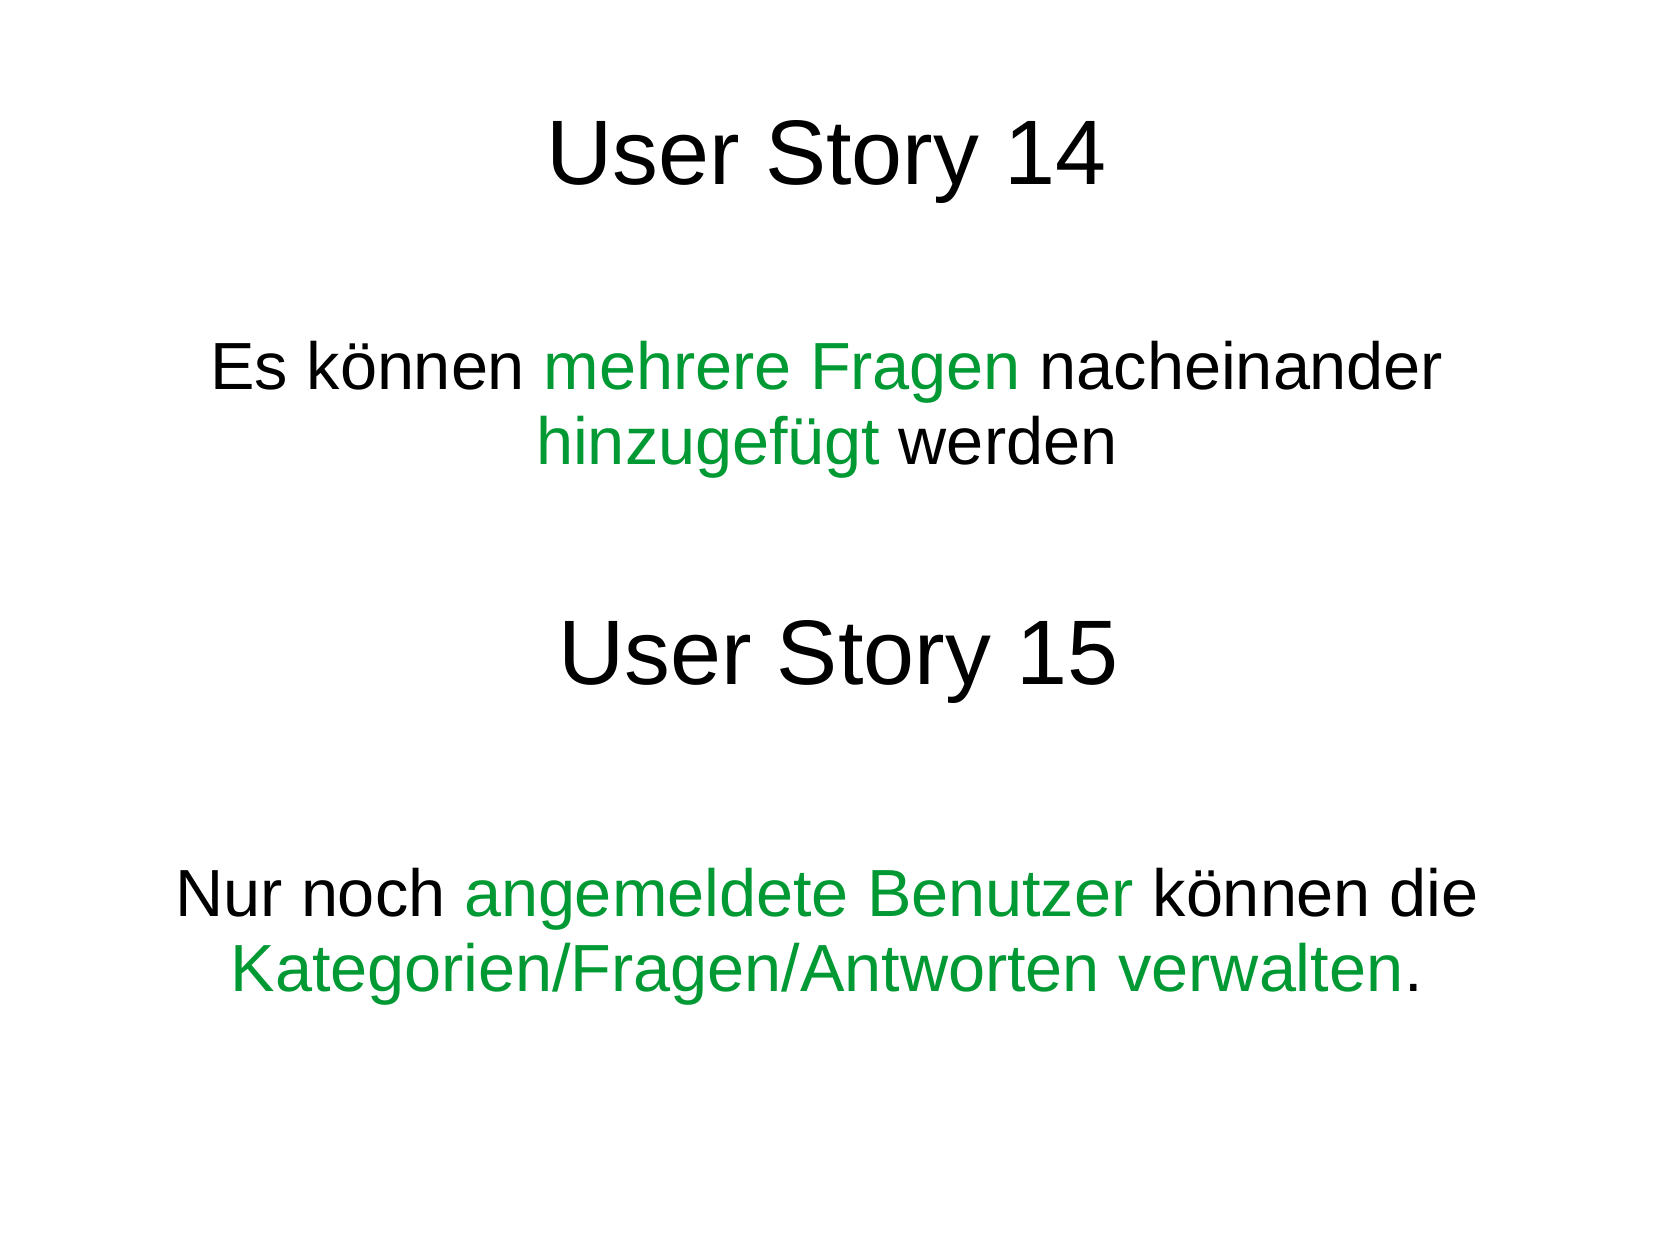

# User Story 14
Es können mehrere Fragen nacheinander hinzugefügt werden
User Story 15
Nur noch angemeldete Benutzer können die Kategorien/Fragen/Antworten verwalten.